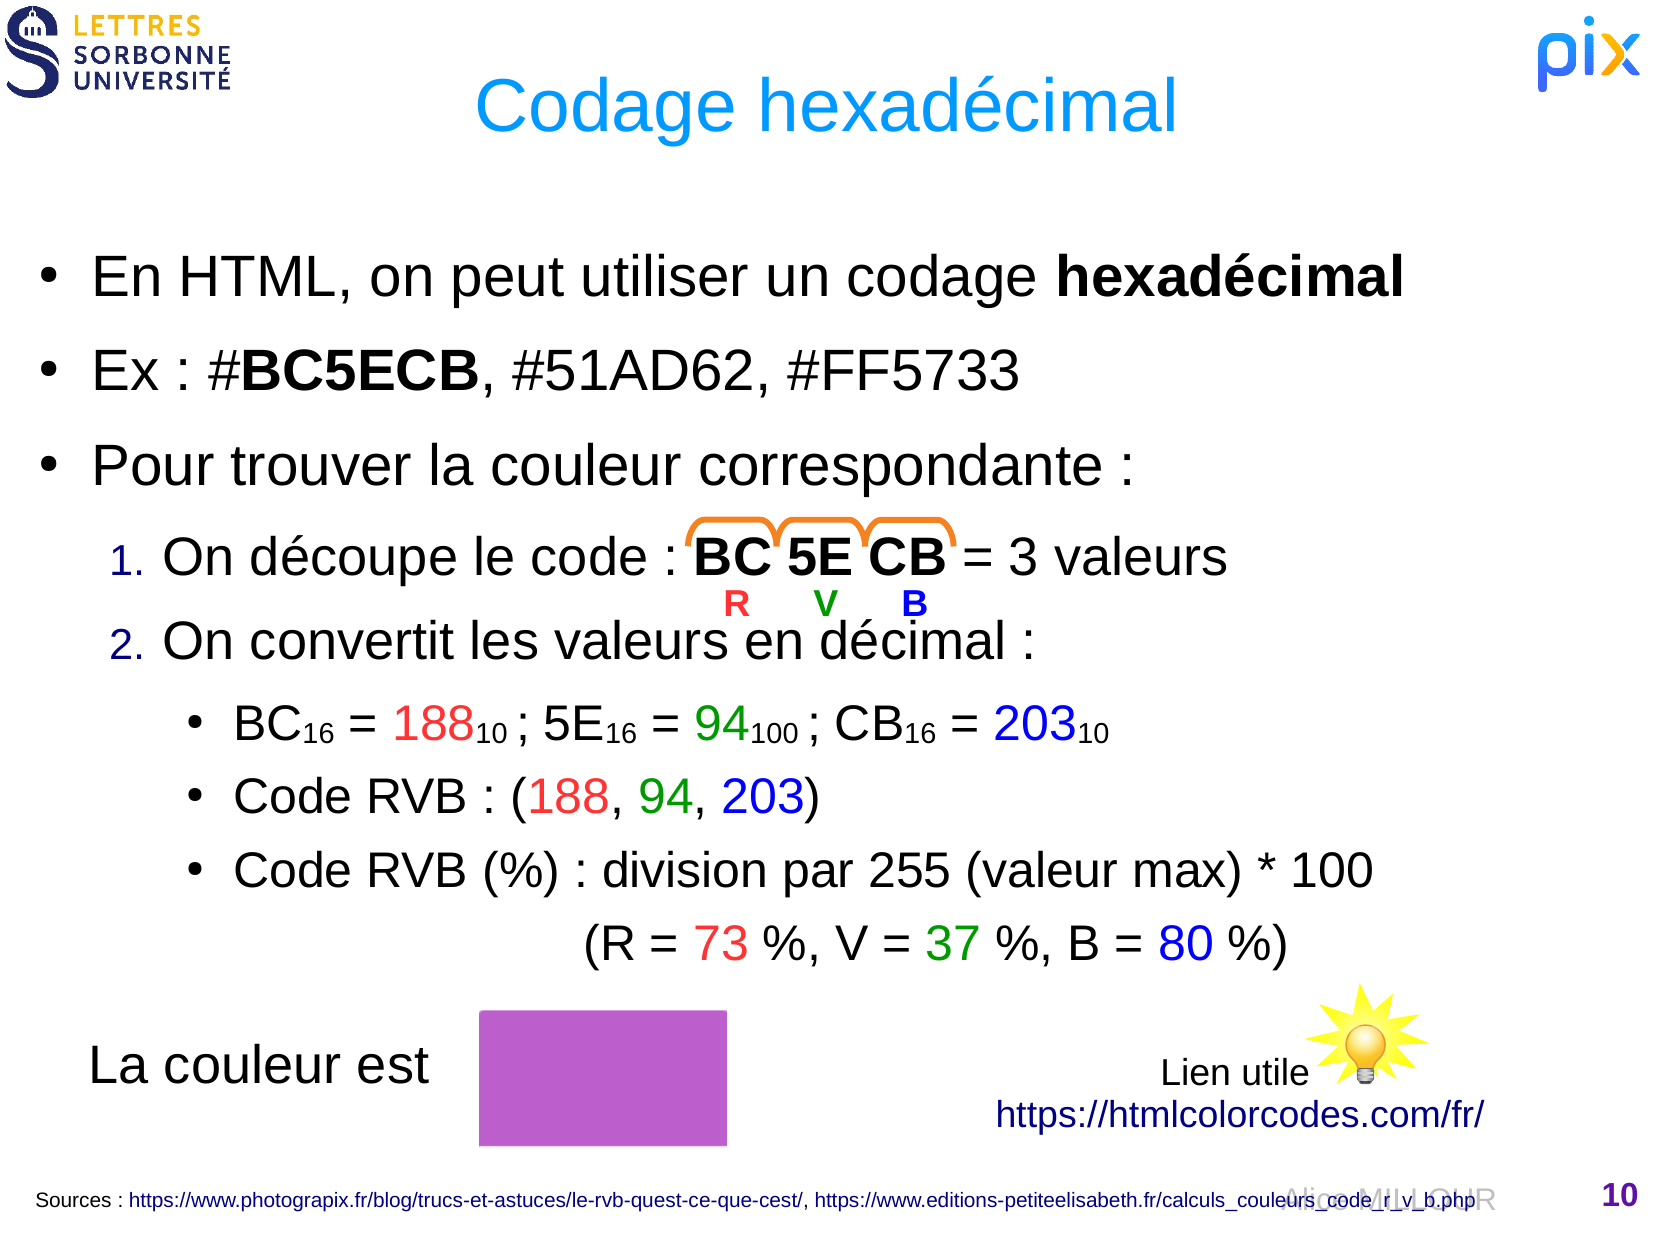

# Codage hexadécimal
En HTML, on peut utiliser un codage hexadécimal
Ex : #BC5ECB, #51AD62, #FF5733
Pour trouver la couleur correspondante :
On découpe le code : BC 5E CB = 3 valeurs
On convertit les valeurs en décimal :
BC16 = 18810 ; 5E16 = 94100 ; CB16 = 20310
Code RVB : (188, 94, 203)
Code RVB (%) : division par 255 (valeur max) * 100
 (R = 73 %, V = 37 %, B = 80 %)
R V B
La couleur est
Lien utile https://htmlcolorcodes.com/fr/
Sources : https://www.photograpix.fr/blog/trucs-et-astuces/le-rvb-quest-ce-que-cest/, https://www.editions-petiteelisabeth.fr/calculs_couleurs_code_r_v_b.php